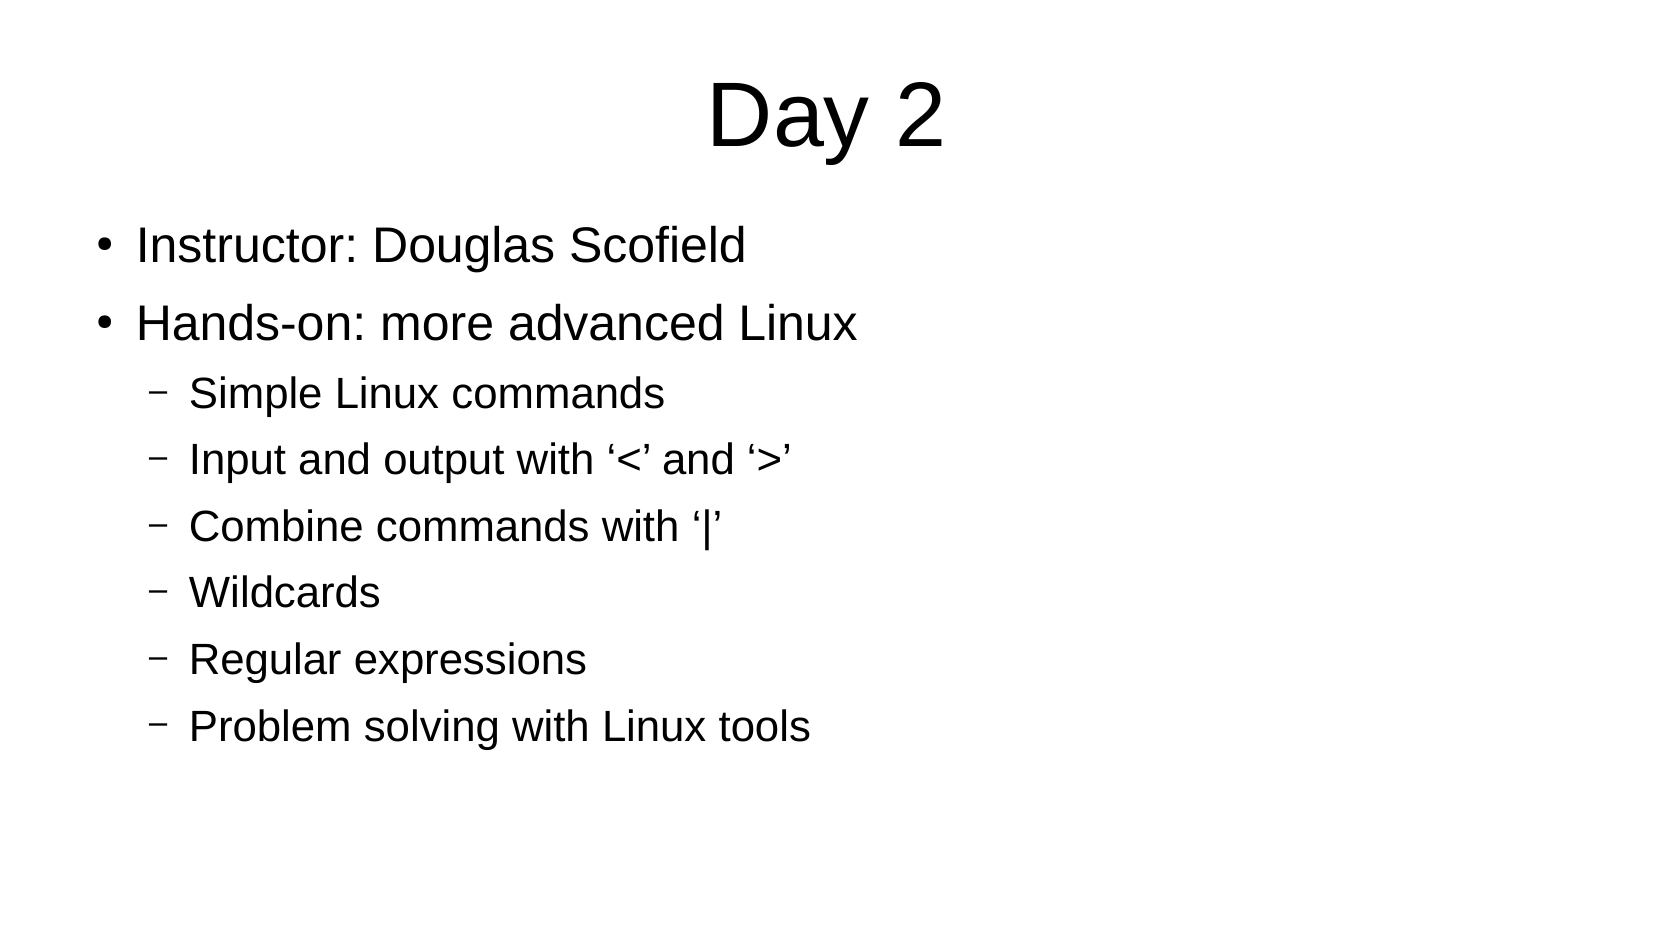

# Day 2
Instructor: Douglas Scofield
Hands-on: more advanced Linux
Simple Linux commands
Input and output with ‘<’ and ‘>’
Combine commands with ‘|’
Wildcards
Regular expressions
Problem solving with Linux tools